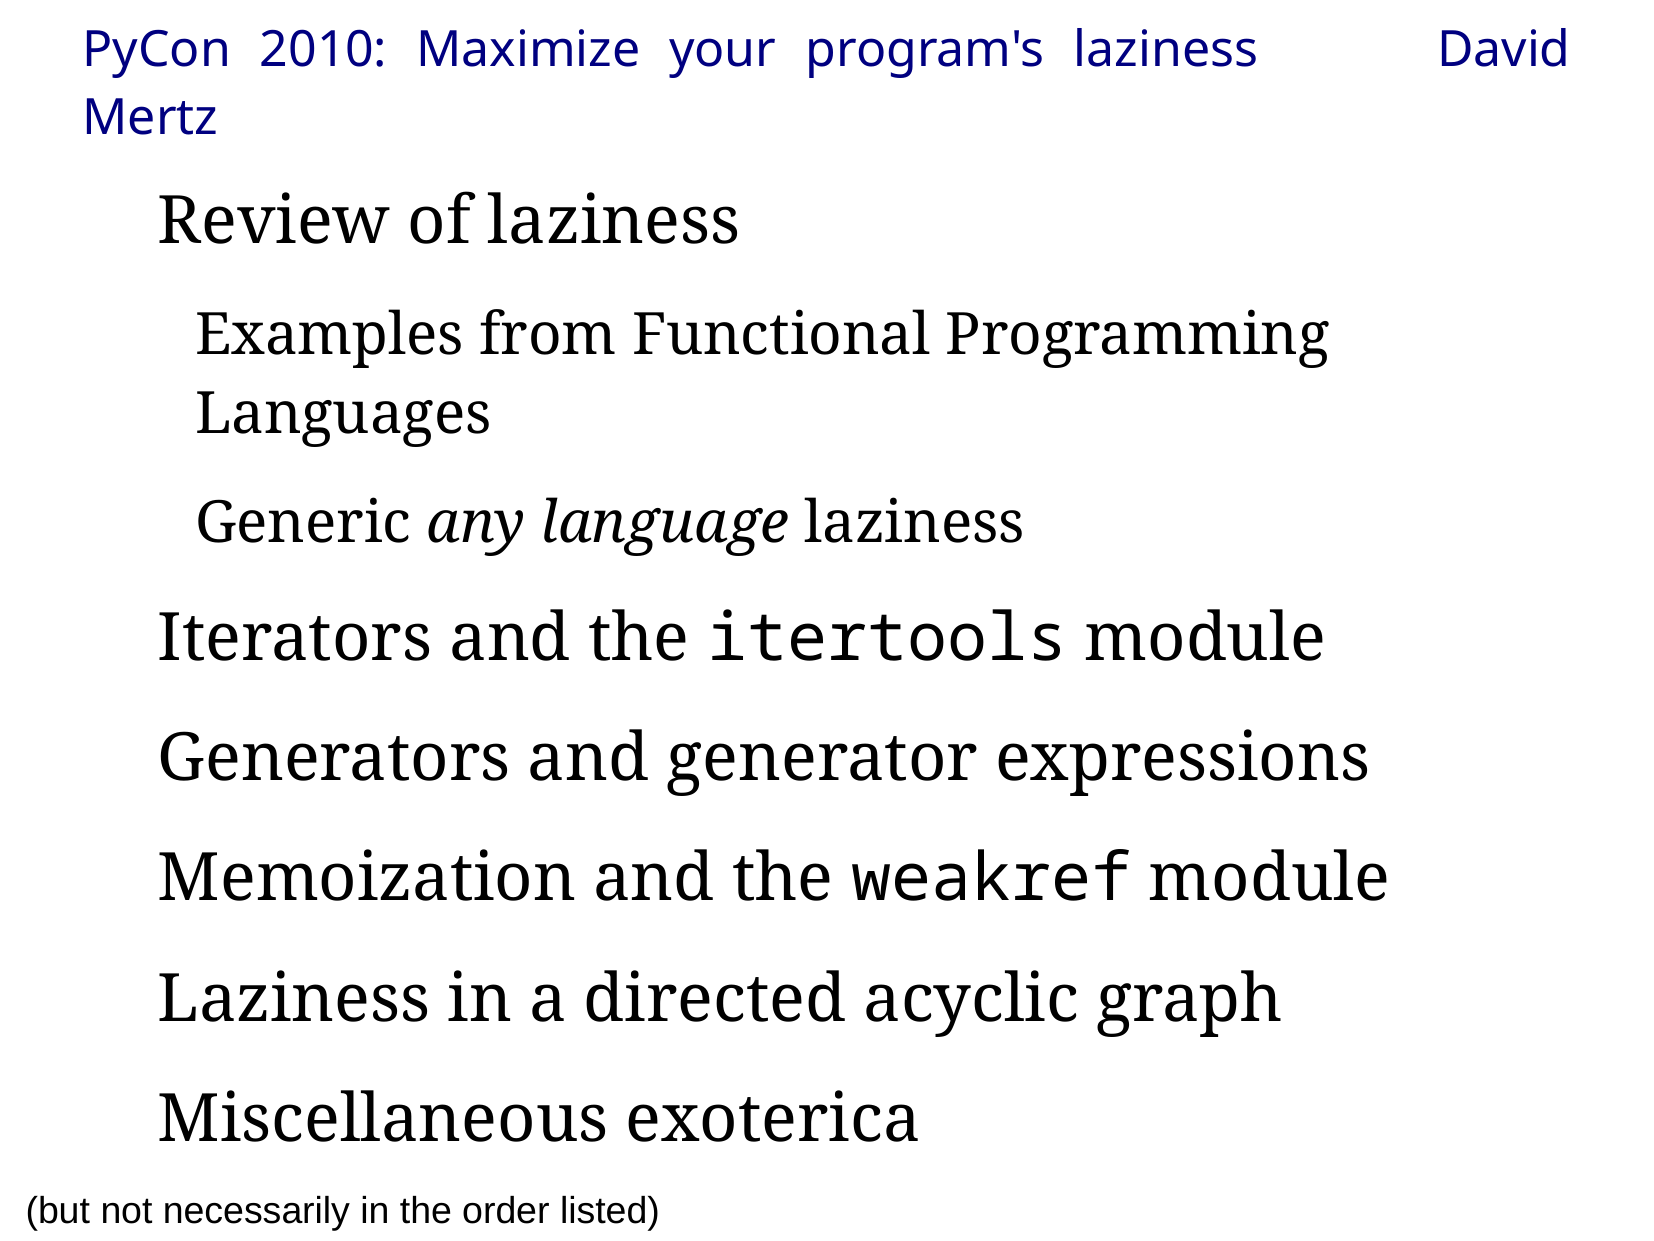

# PyCon 2010: Maximize your program's laziness			David Mertz
Review of laziness
Examples from Functional Programming Languages
Generic any language laziness
Iterators and the itertools module
Generators and generator expressions
Memoization and the weakref module
Laziness in a directed acyclic graph
Miscellaneous exoterica
(but not necessarily in the order listed)